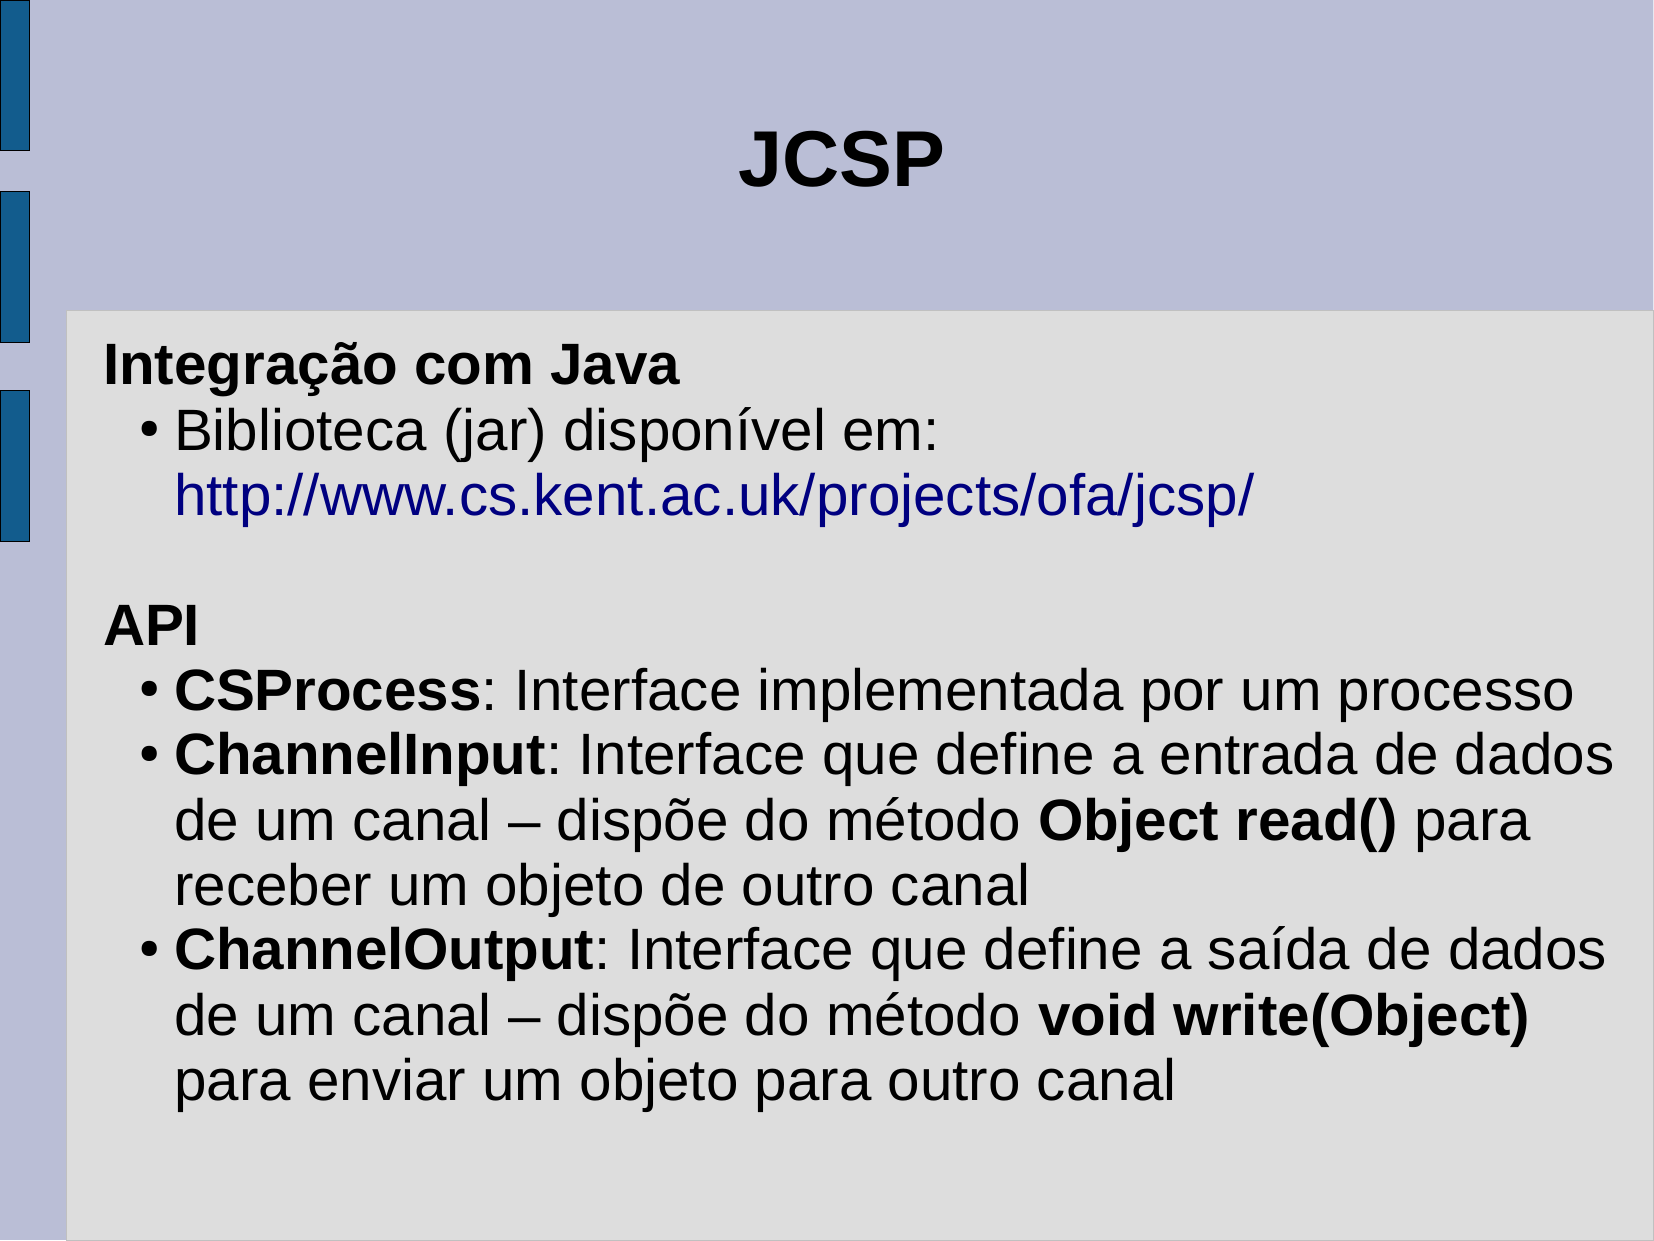

JCSP
Integração com Java
Biblioteca (jar) disponível em: http://www.cs.kent.ac.uk/projects/ofa/jcsp/
API
CSProcess: Interface implementada por um processo
ChannelInput: Interface que define a entrada de dados de um canal – dispõe do método Object read() para receber um objeto de outro canal
ChannelOutput: Interface que define a saída de dados de um canal – dispõe do método void write(Object) para enviar um objeto para outro canal